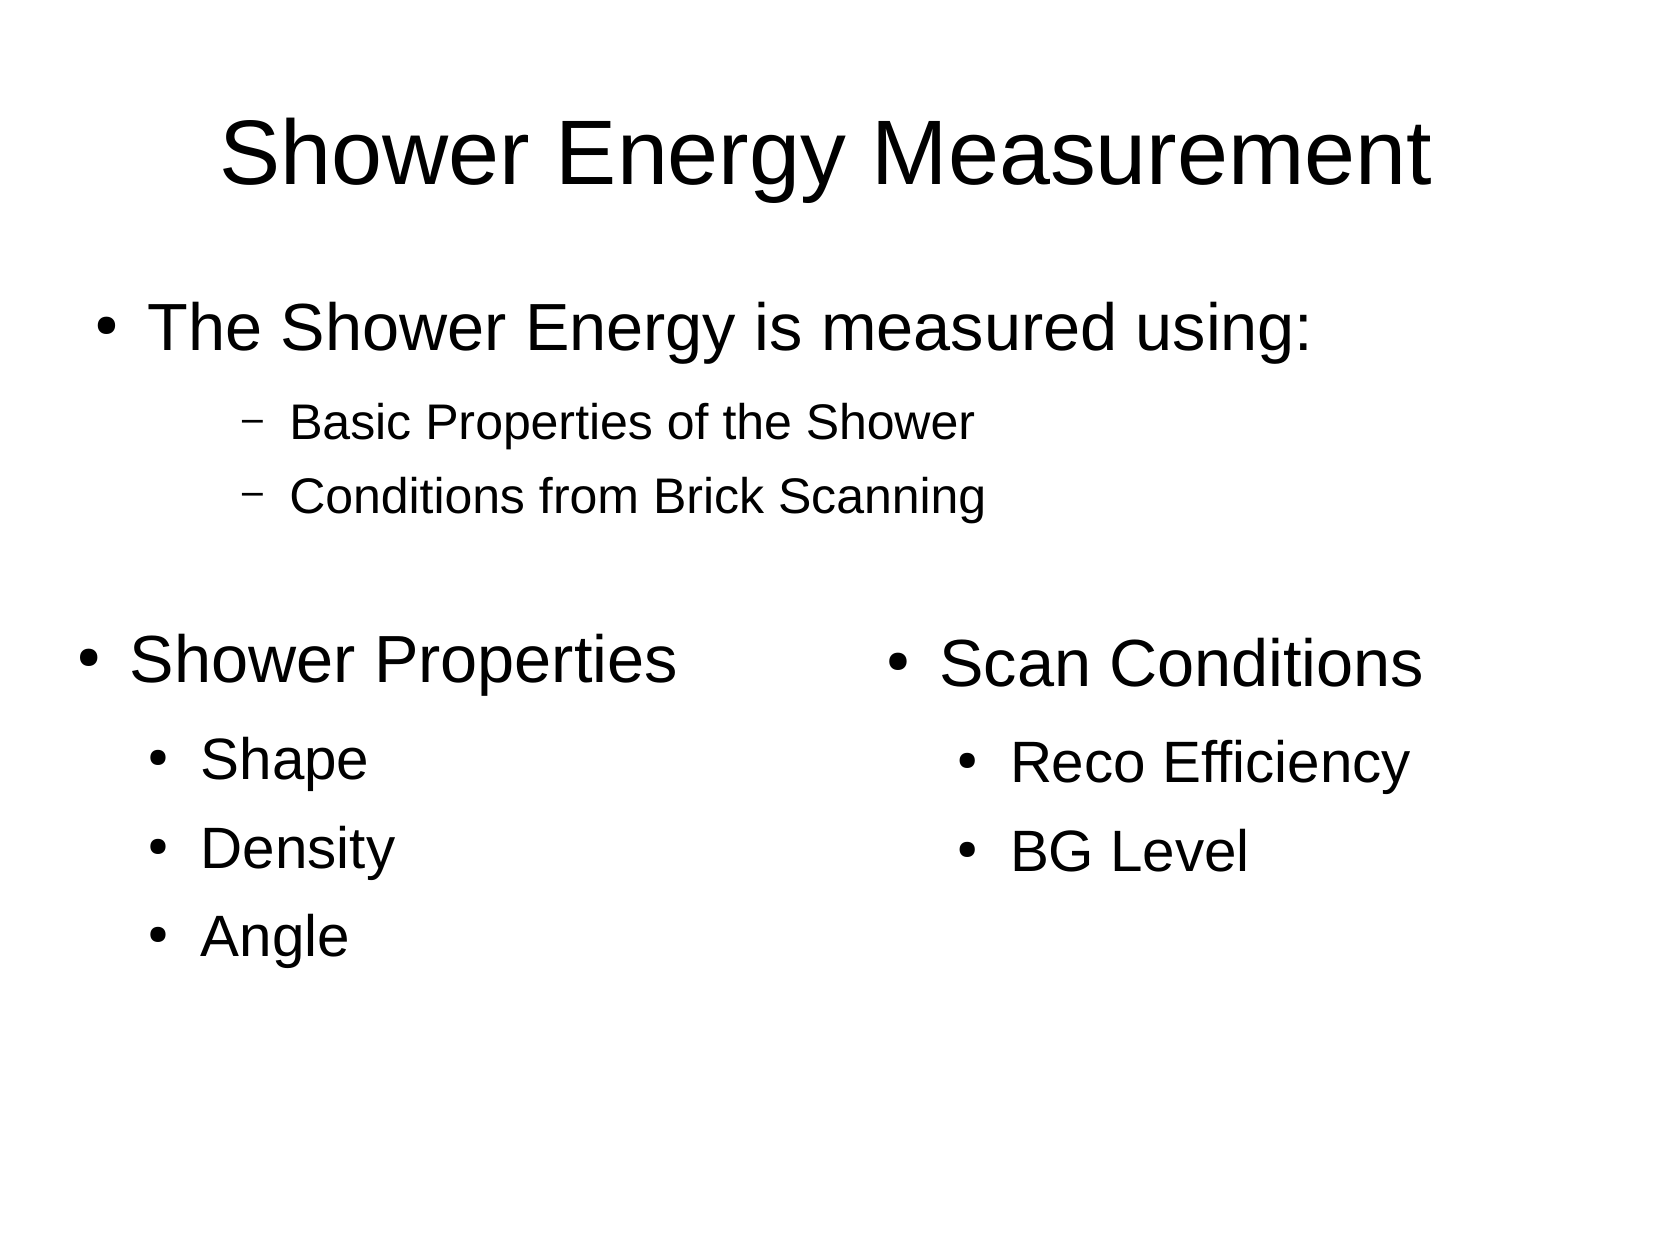

# Shower Energy Measurement
The Shower Energy is measured using:
Basic Properties of the Shower
Conditions from Brick Scanning
Shower Properties
Shape
Density
Angle
Scan Conditions
Reco Efficiency
BG Level